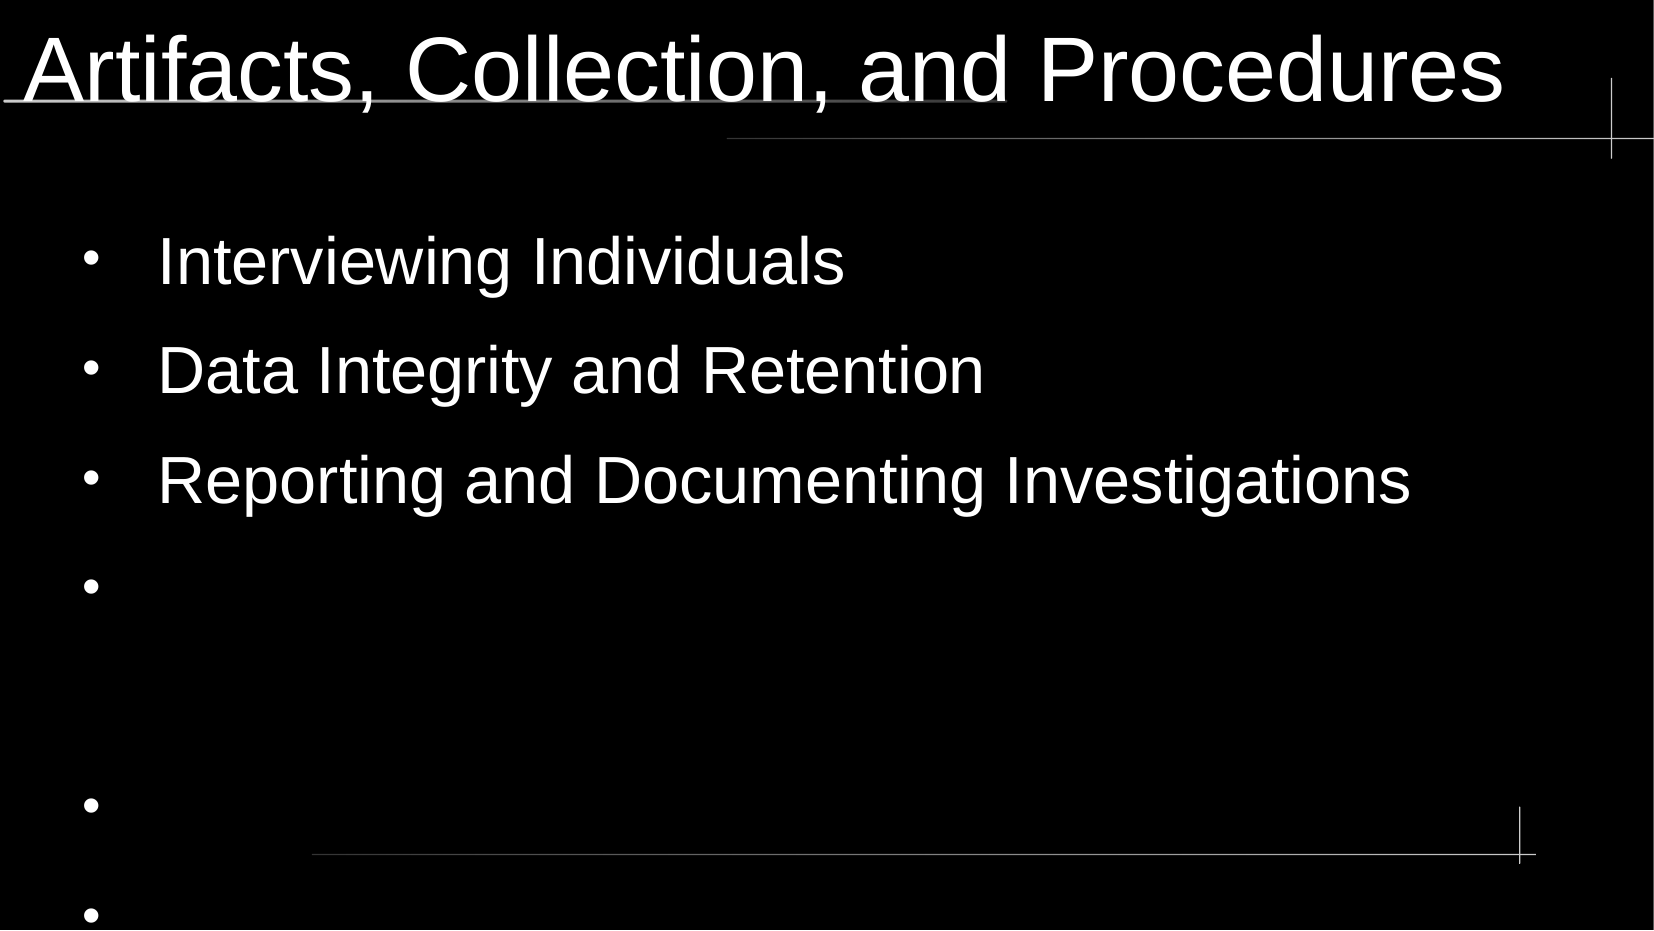

# Artifacts, Collection, and Procedures
Interviewing Individuals
Data Integrity and Retention
Reporting and Documenting Investigations